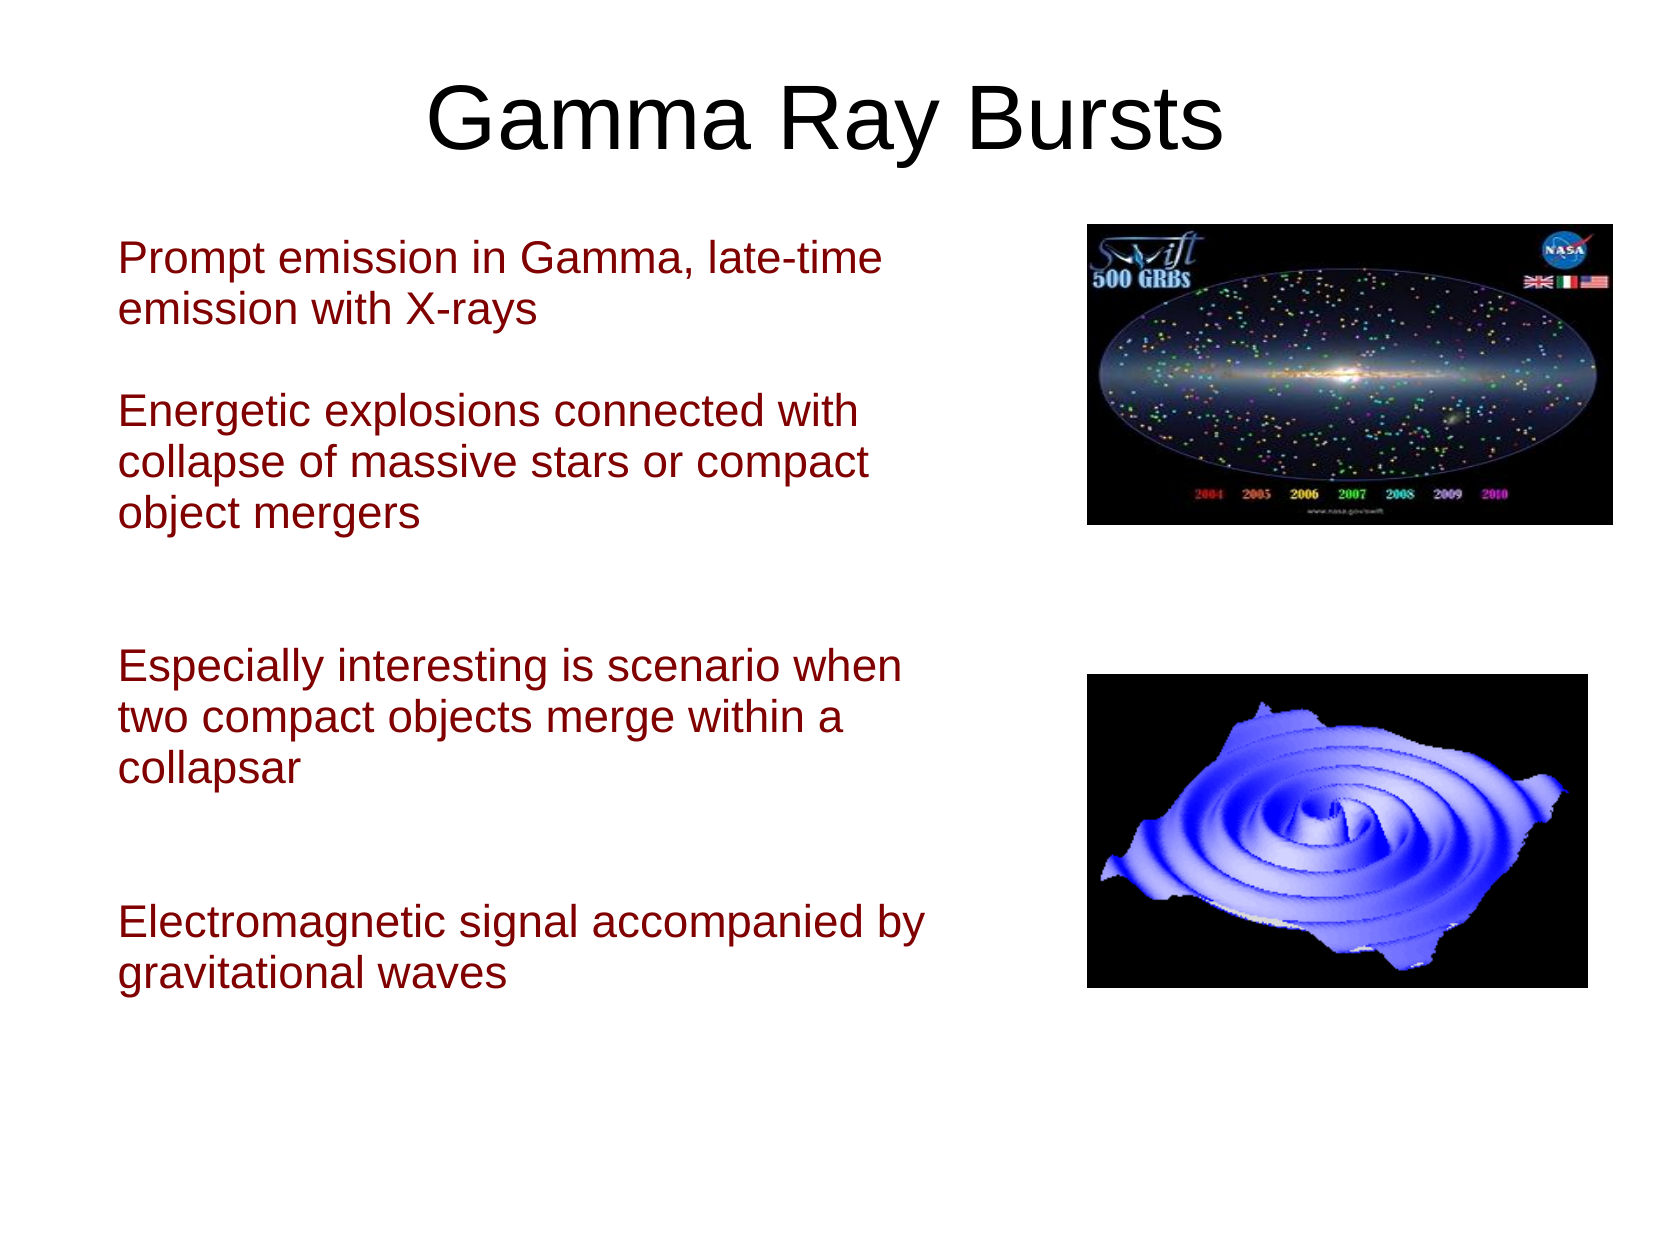

# Gamma Ray Bursts
Prompt emission in Gamma, late-time emission with X-rays
Energetic explosions connected with collapse of massive stars or compact object mergers
Especially interesting is scenario when two compact objects merge within a collapsar
Electromagnetic signal accompanied by gravitational waves